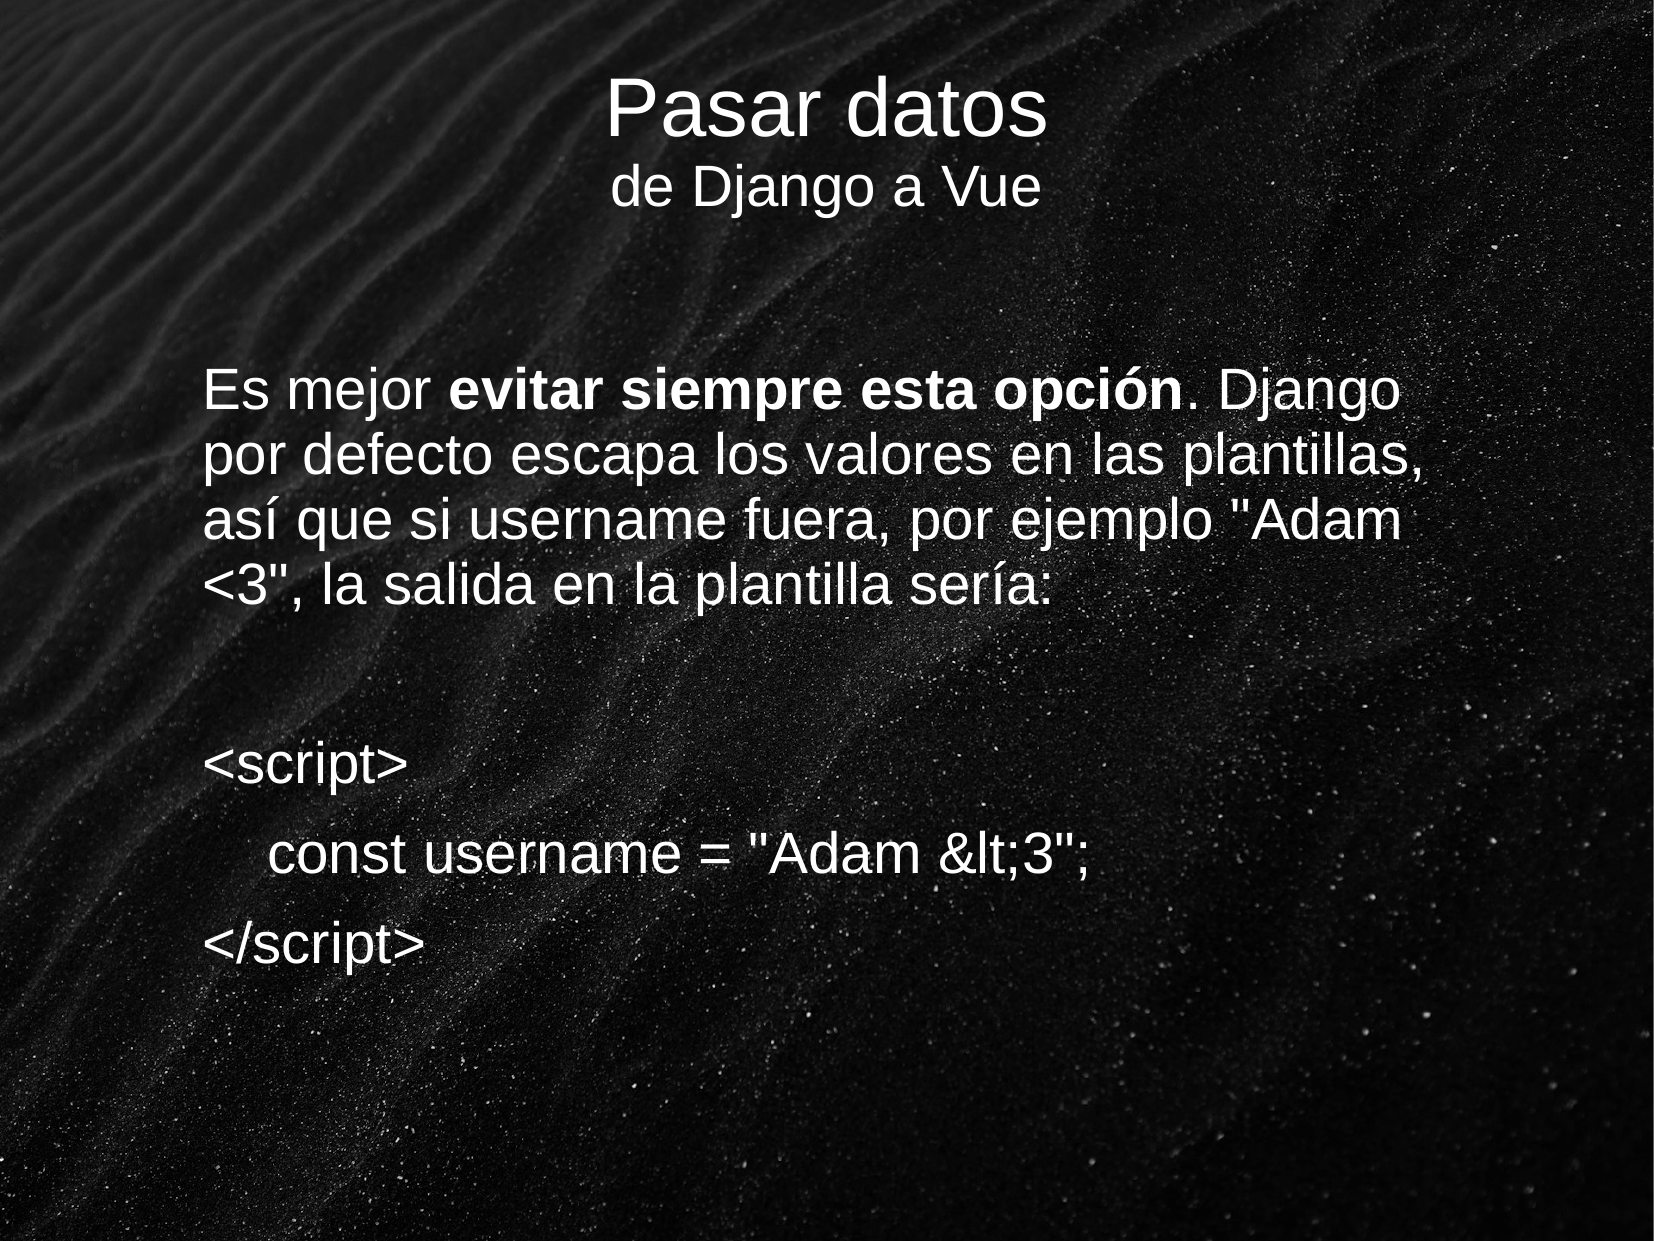

# Pasar datos de Django a Vue
Es mejor evitar siempre esta opción. Django por defecto escapa los valores en las plantillas, así que si username fuera, por ejemplo "Adam <3", la salida en la plantilla sería:
<script>
 const username = "Adam &lt;3";
</script>